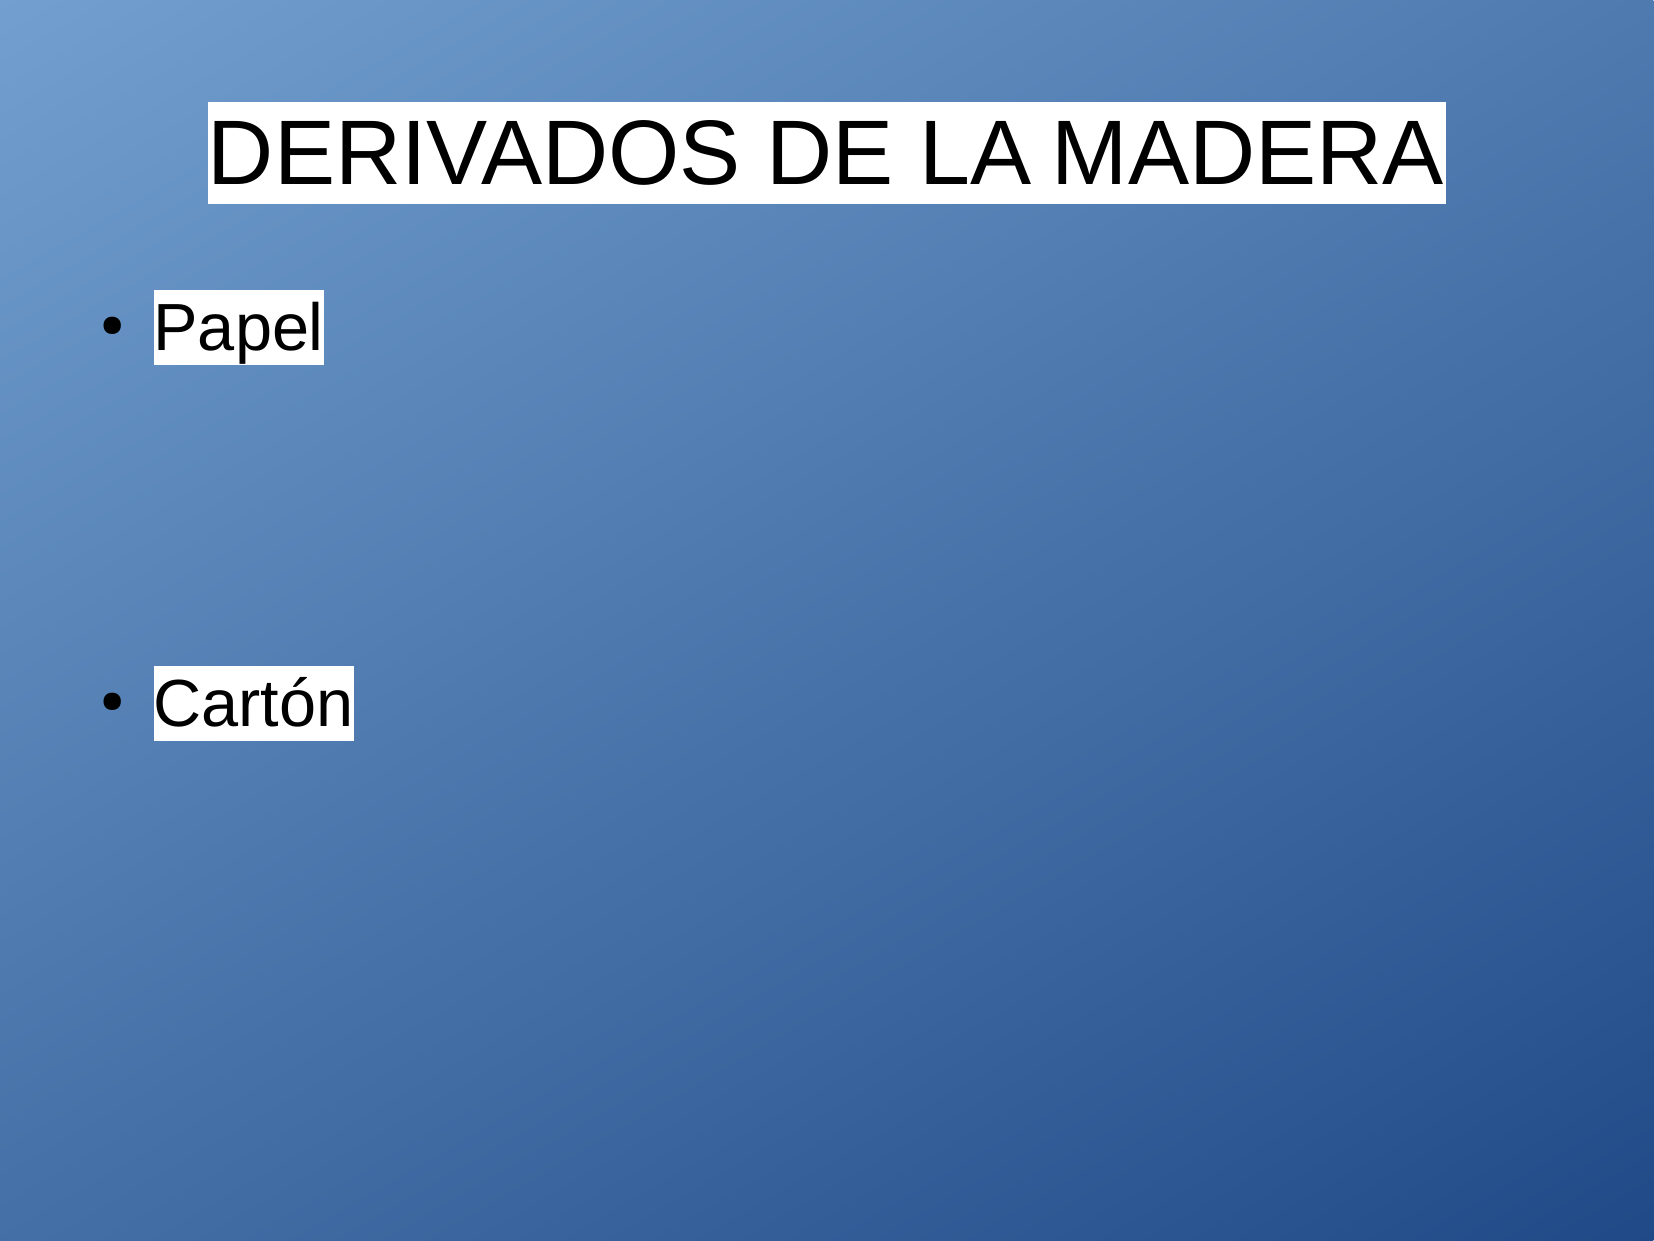

# DERIVADOS DE LA MADERA
Papel
Cartón